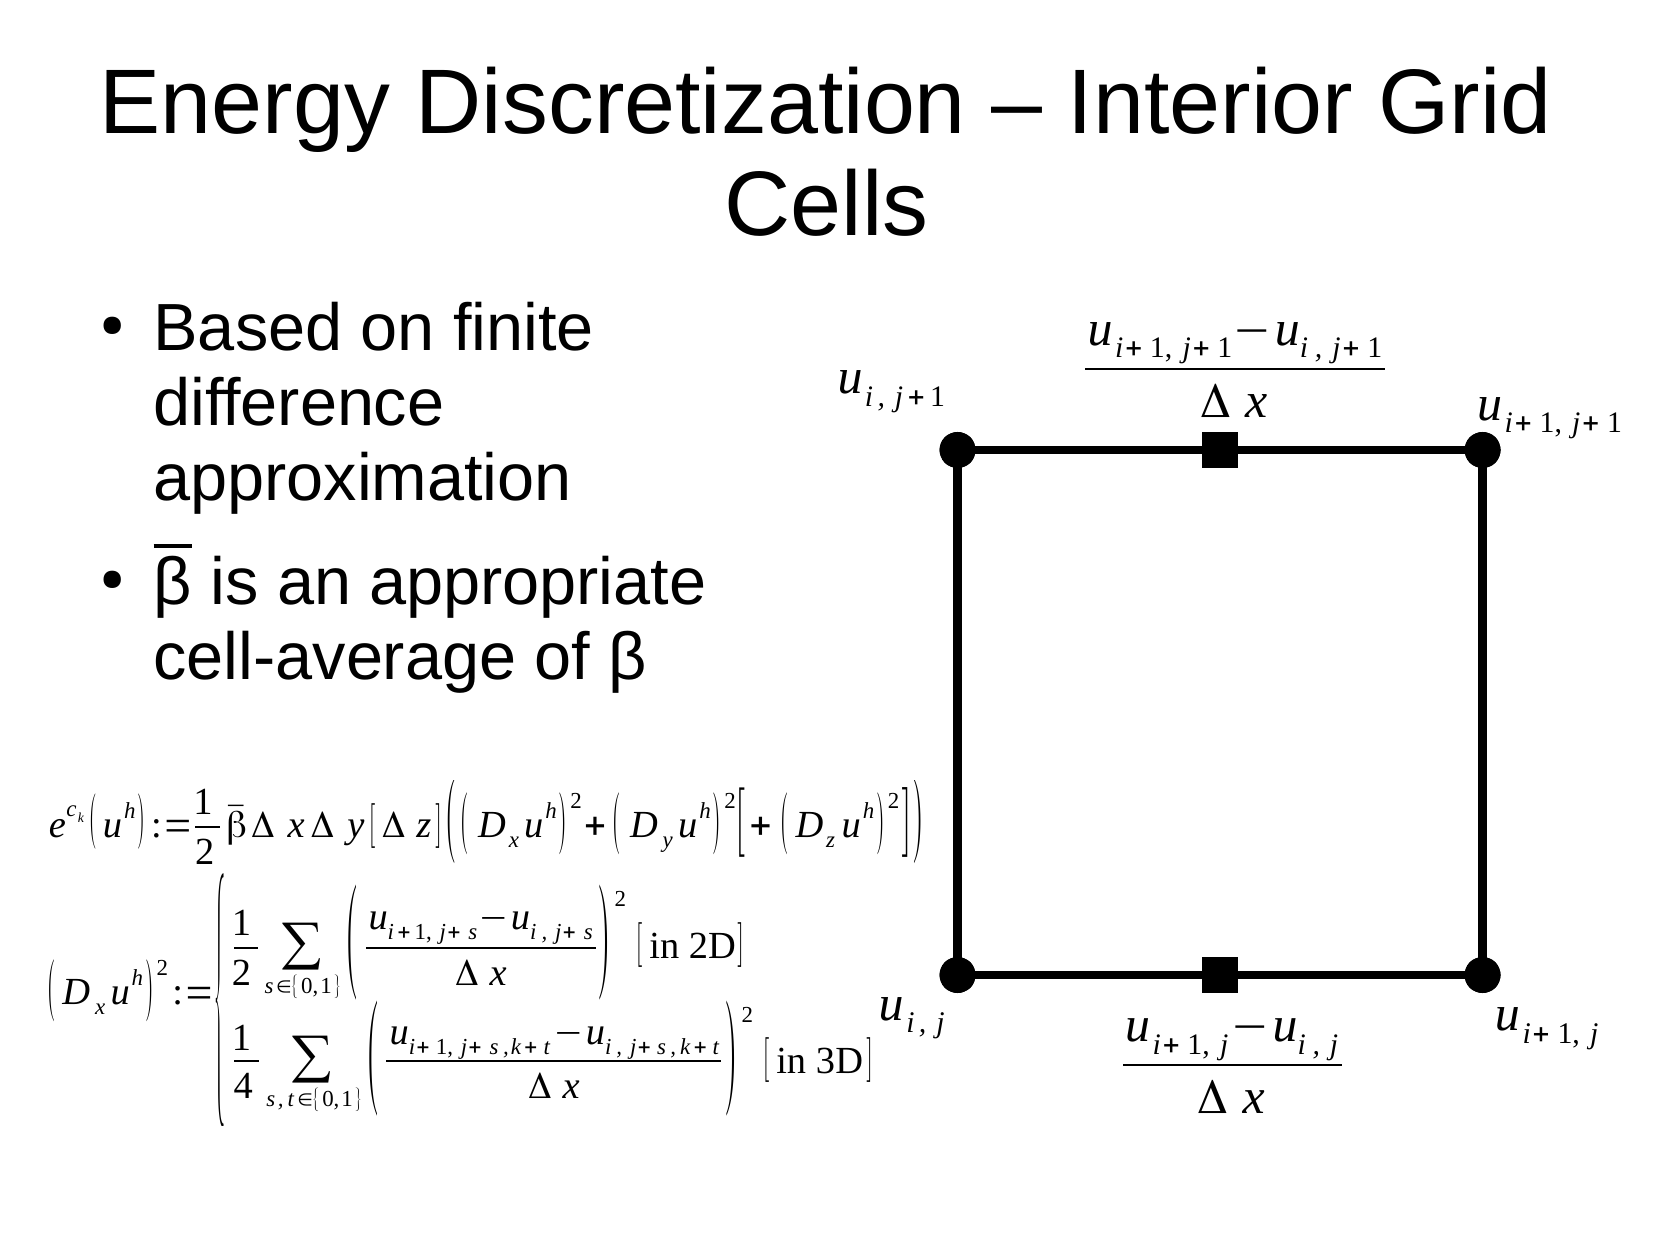

# Energy Discretization – Interior Grid Cells
Based on finite difference approximation
β is an appropriate cell-average of β